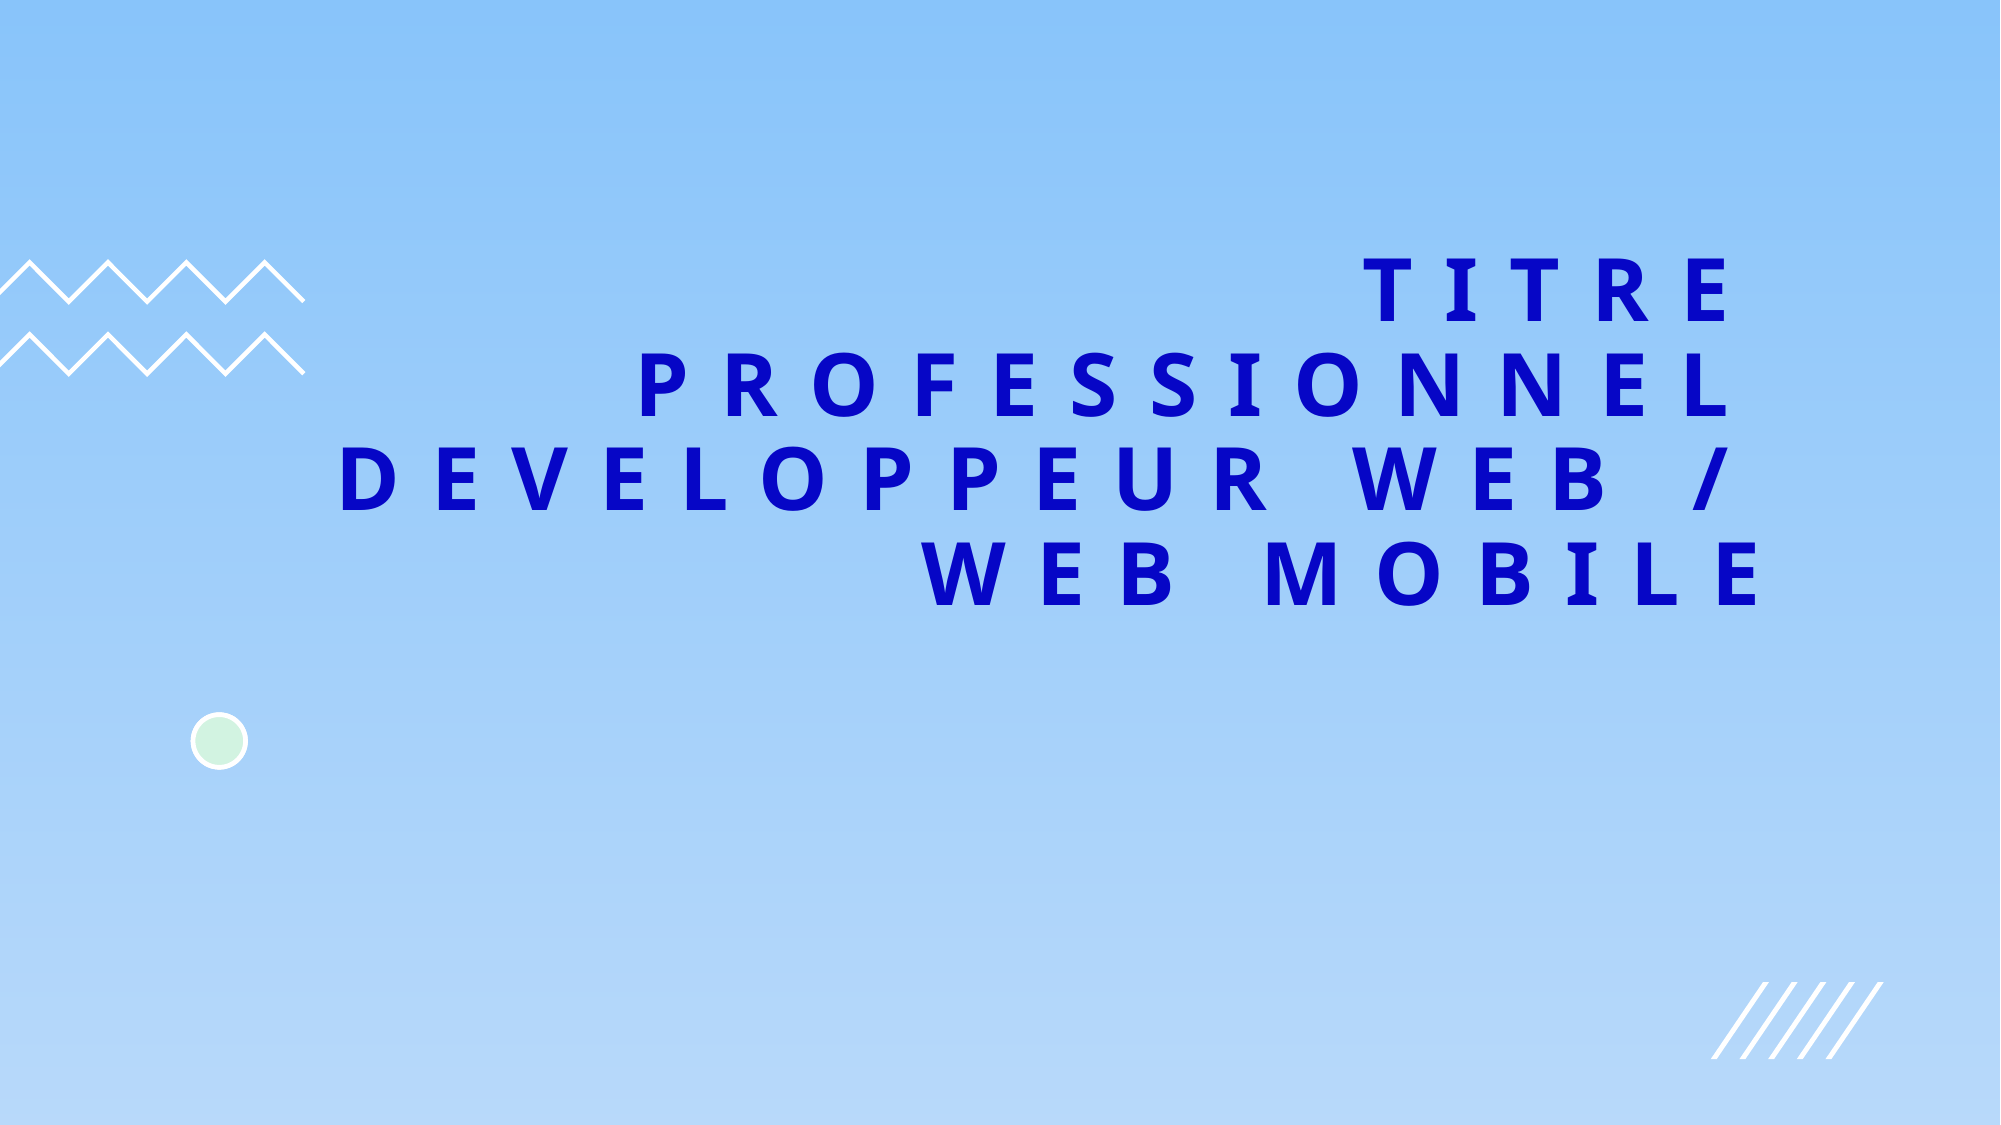

# Titre PROFESSIONNEL DEVELOPPEUR WEB / WEB MOBILE